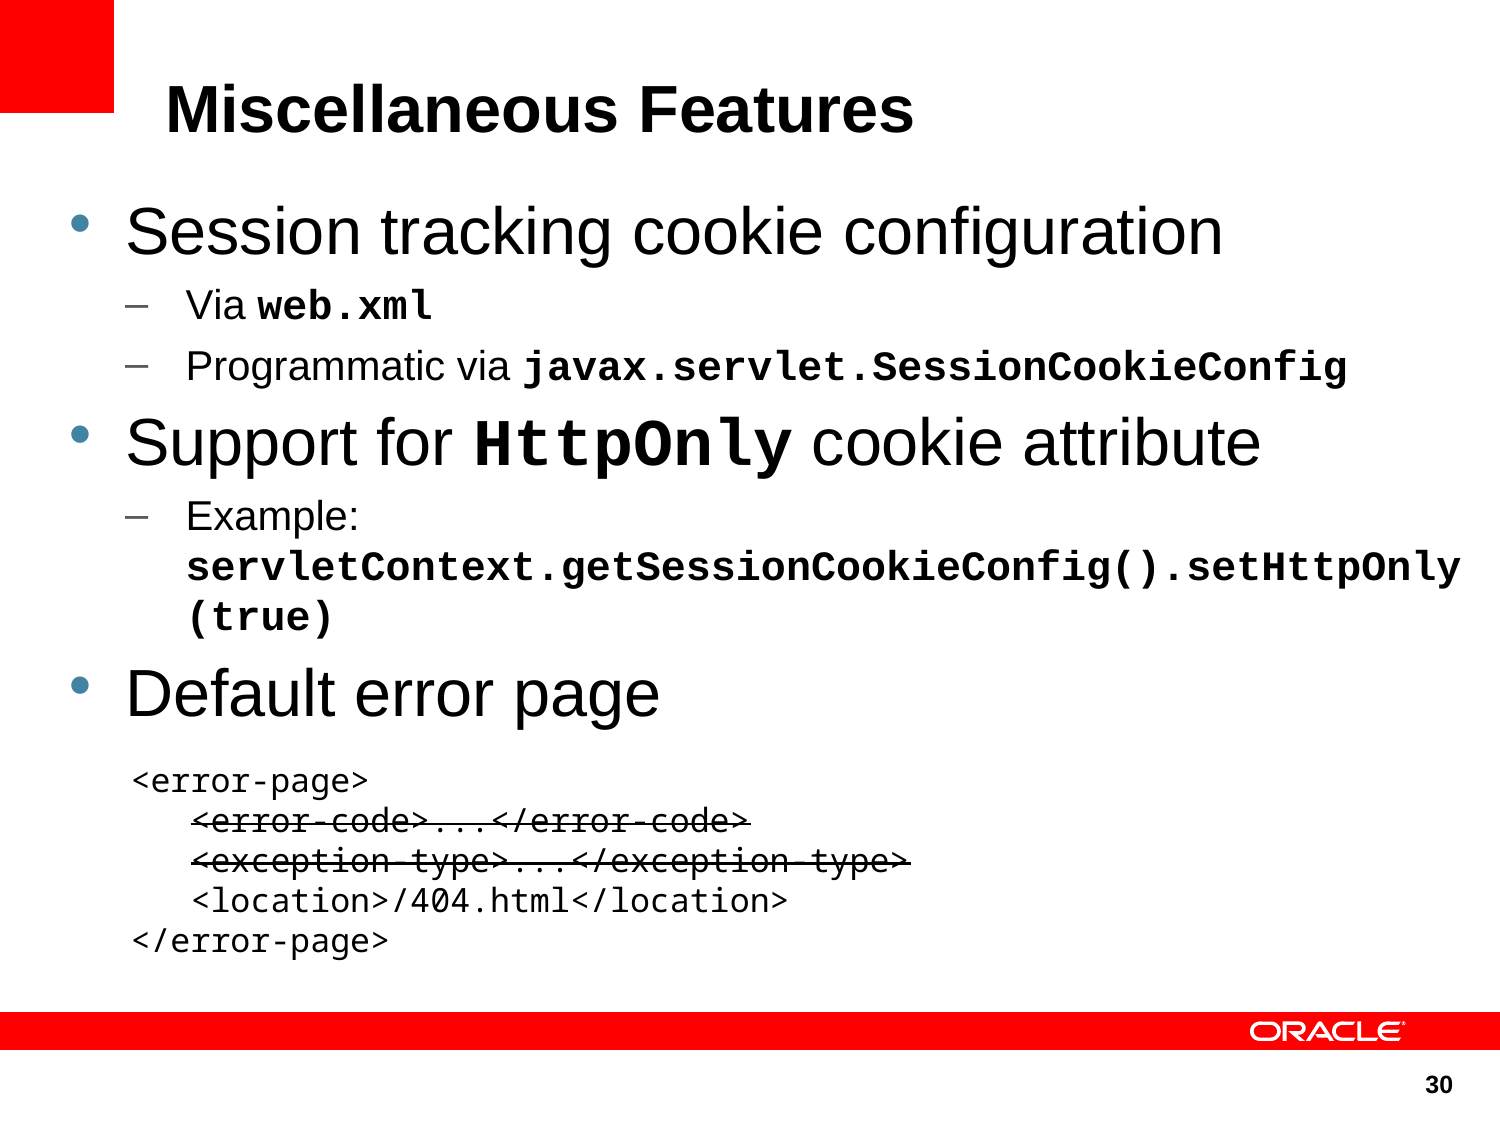

# Miscellaneous Features
Session tracking cookie configuration
Via web.xml
Programmatic via javax.servlet.SessionCookieConfig
Support for HttpOnly cookie attribute
Example: servletContext.getSessionCookieConfig().setHttpOnly(true)
Default error page
<error-page>
 <error-code>...</error-code>
 <exception-type>...</exception-type>
 <location>/404.html</location>
</error-page>